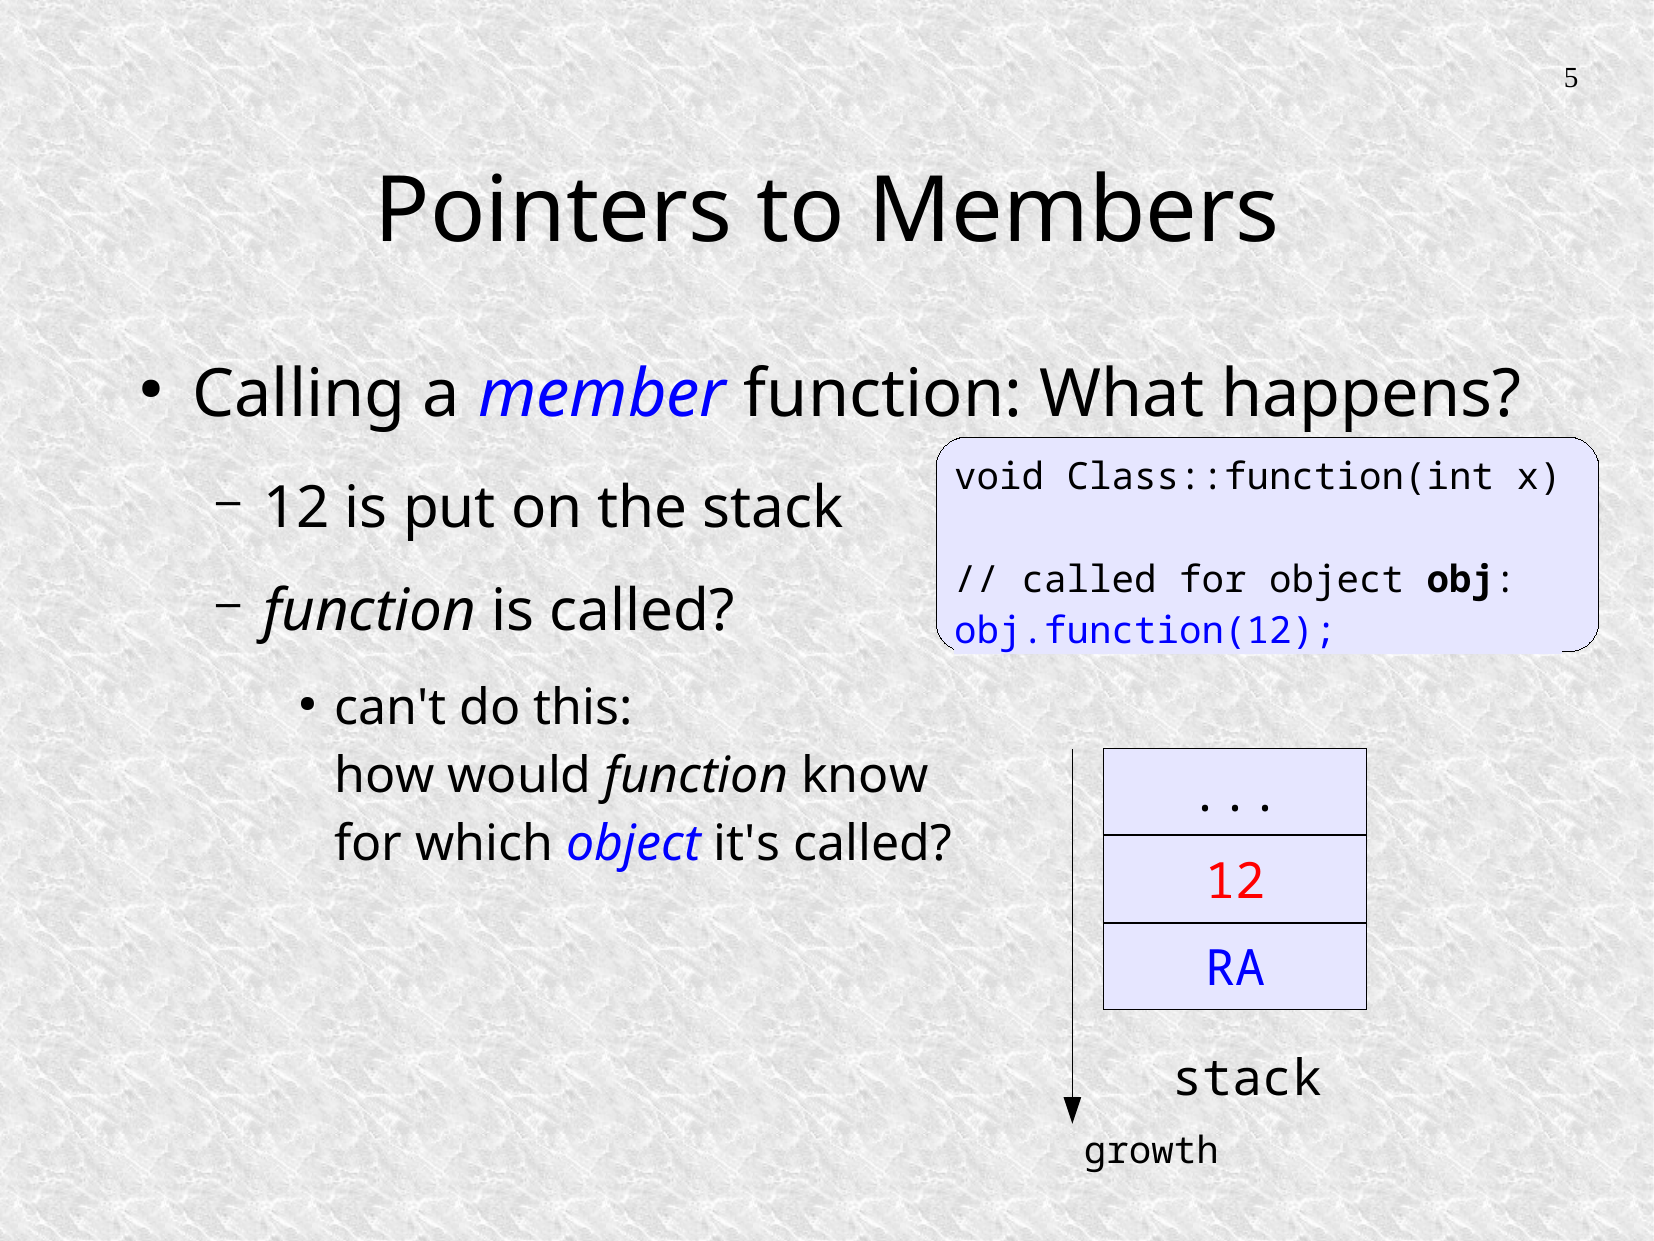

5
# Pointers to Members
Calling a member function: What happens?
12 is put on the stack
function is called?
can't do this:
how would function know
for which object it's called?
void Class::function(int x)
// called for object obj:
obj.function(12);
...
12
RA
stack
growth